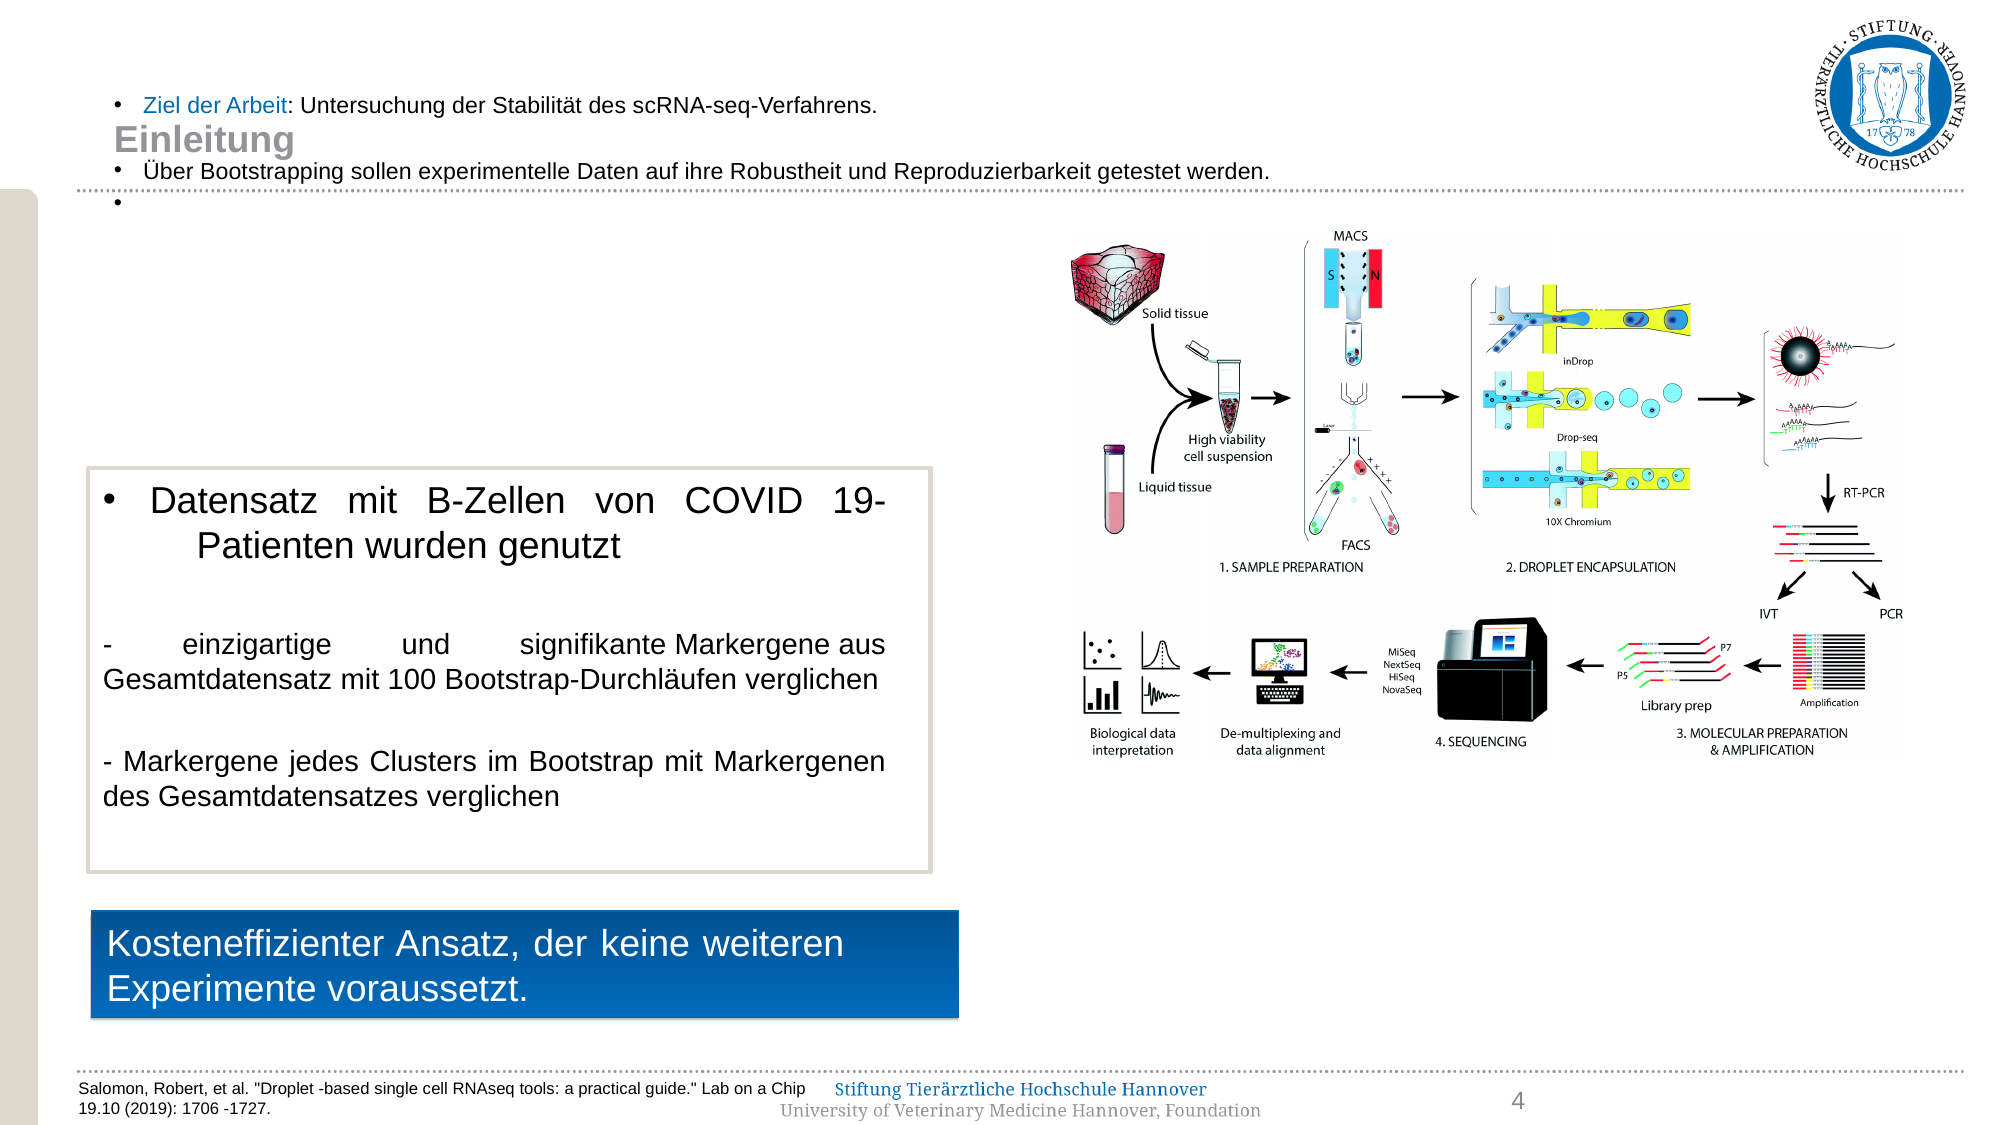

# Einleitung
Ziel der Arbeit: Untersuchung der Stabilität des scRNA-seq-Verfahrens.
Über Bootstrapping sollen experimentelle Daten auf ihre Robustheit und Reproduzierbarkeit getestet werden.
Datensatz mit B-Zellen von COVID 19-Patienten wurden genutzt
- einzigartige und signifikante Markergene aus Gesamtdatensatz mit 100 Bootstrap-Durchläufen verglichen
- Markergene jedes Clusters im Bootstrap mit Markergenen des Gesamtdatensatzes verglichen
Kosteneffizienter Ansatz, der keine weiteren Experimente voraussetzt.
Salomon, Robert, et al. "Droplet -based single cell RNAseq tools: a practical guide." Lab on a Chip 19.10 (2019): 1706 -1727.